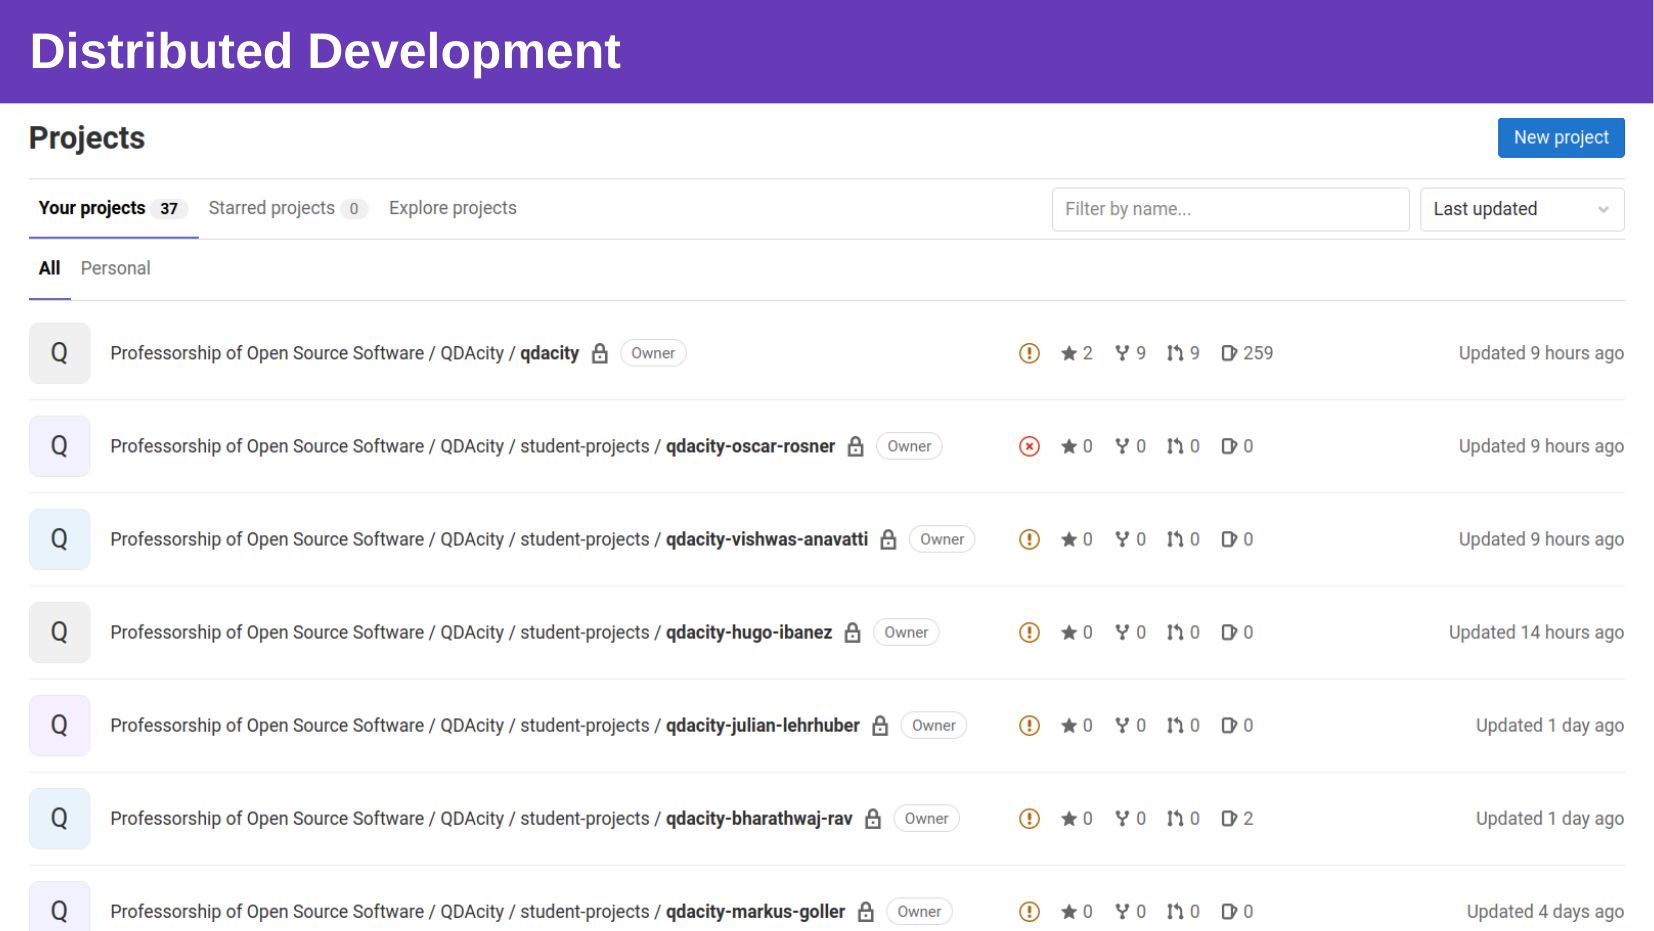

# Distributed Development
Commercial Open Source Startups
16
© 2021 Dirk Riehle - Some Rights Reserved